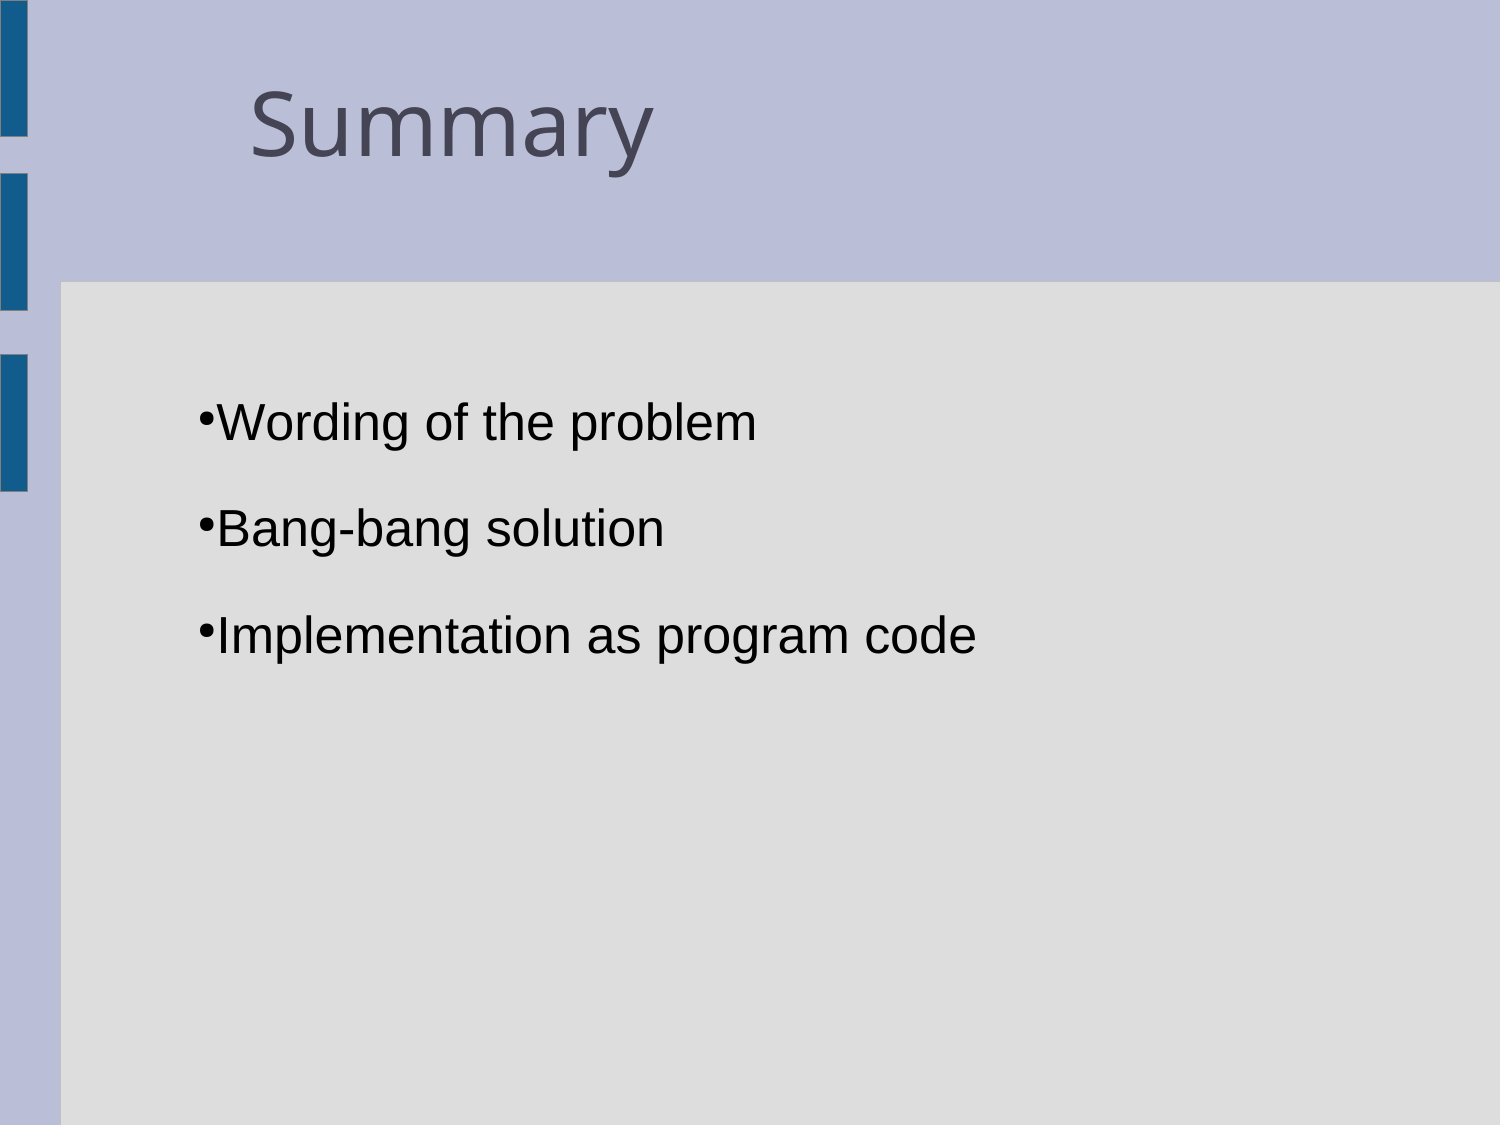

Summary
# Wording of the problem
Bang-bang solution
Implementation as program code